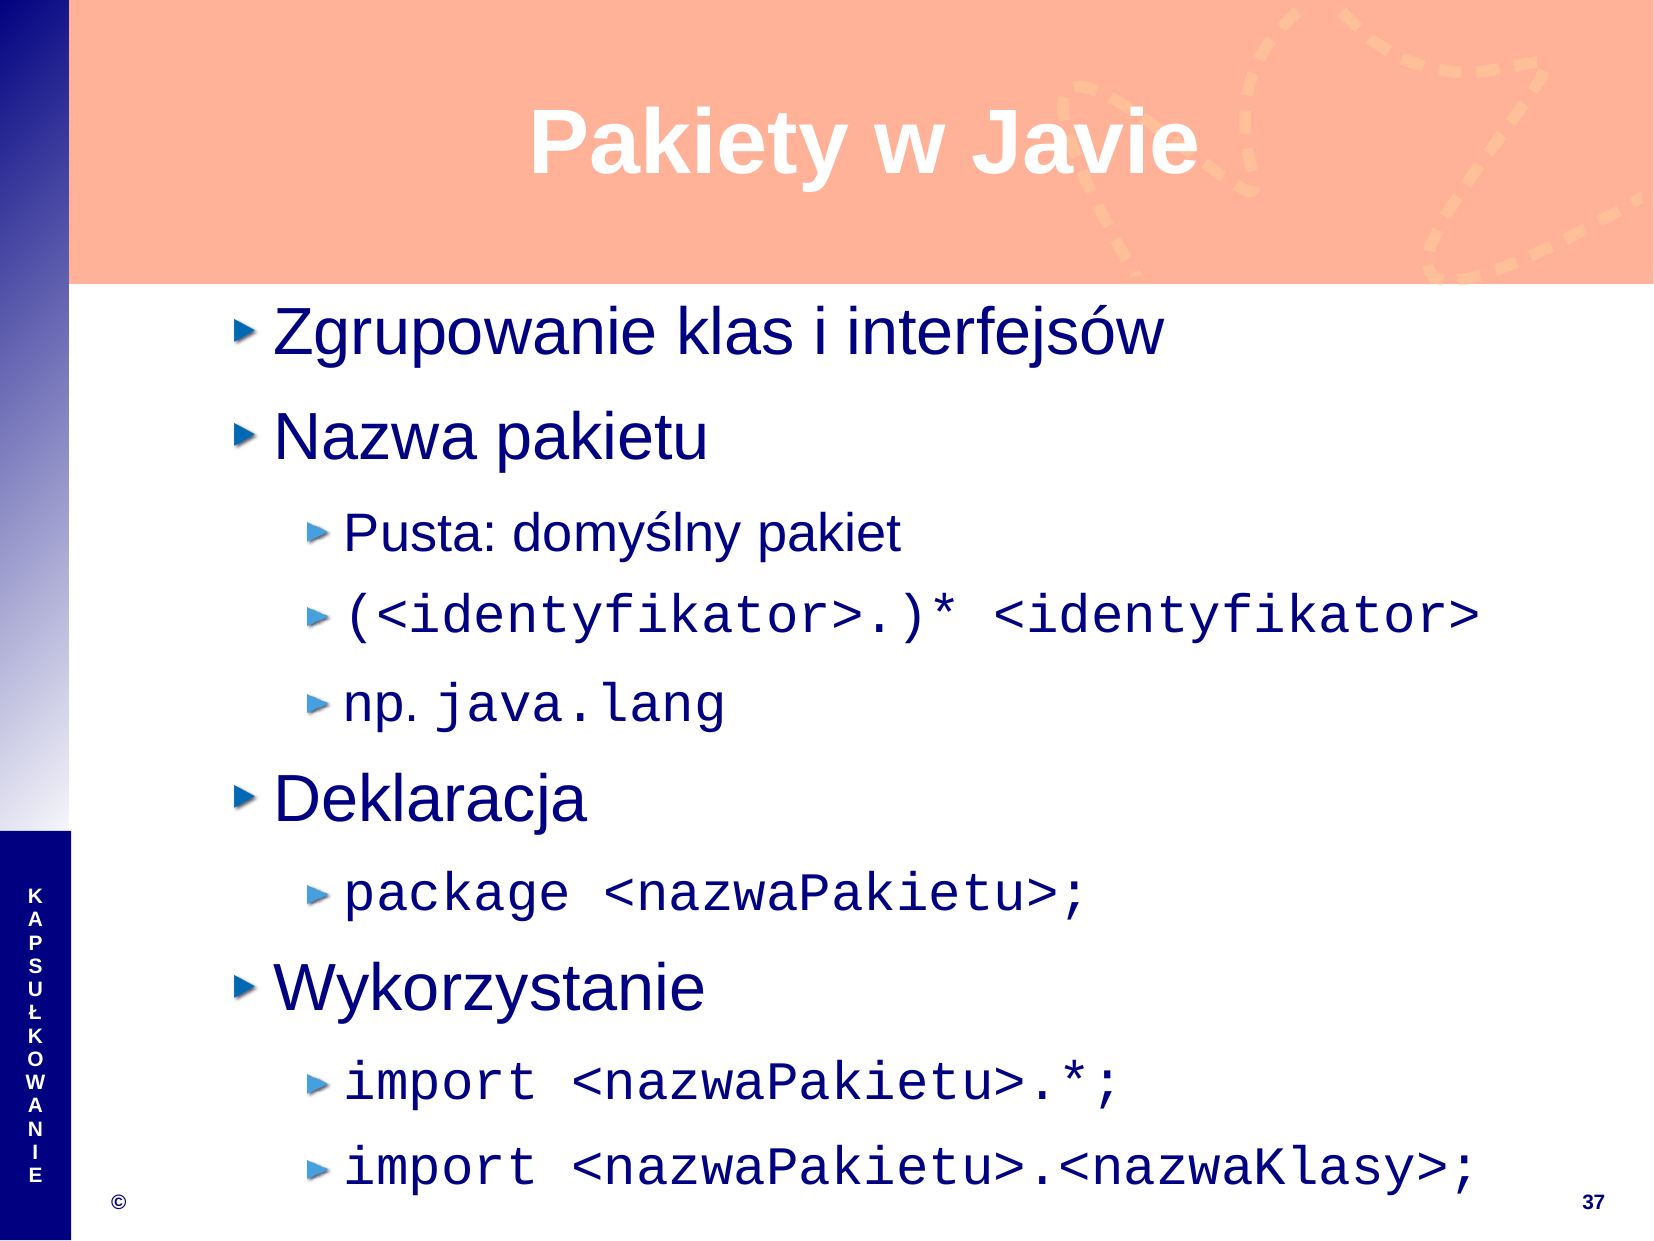

# Pakiety w Javie
Zgrupowanie klas i interfejsów
Nazwa pakietu
Pusta: domyślny pakiet
(<identyfikator>.)* <identyfikator>
np. java.lang
Deklaracja
package <nazwaPakietu>;
Wykorzystanie
import <nazwaPakietu>.*;
import <nazwaPakietu>.<nazwaKlasy>;
K
A
P
S
U
Ł
K
O
W
A
N
I
E